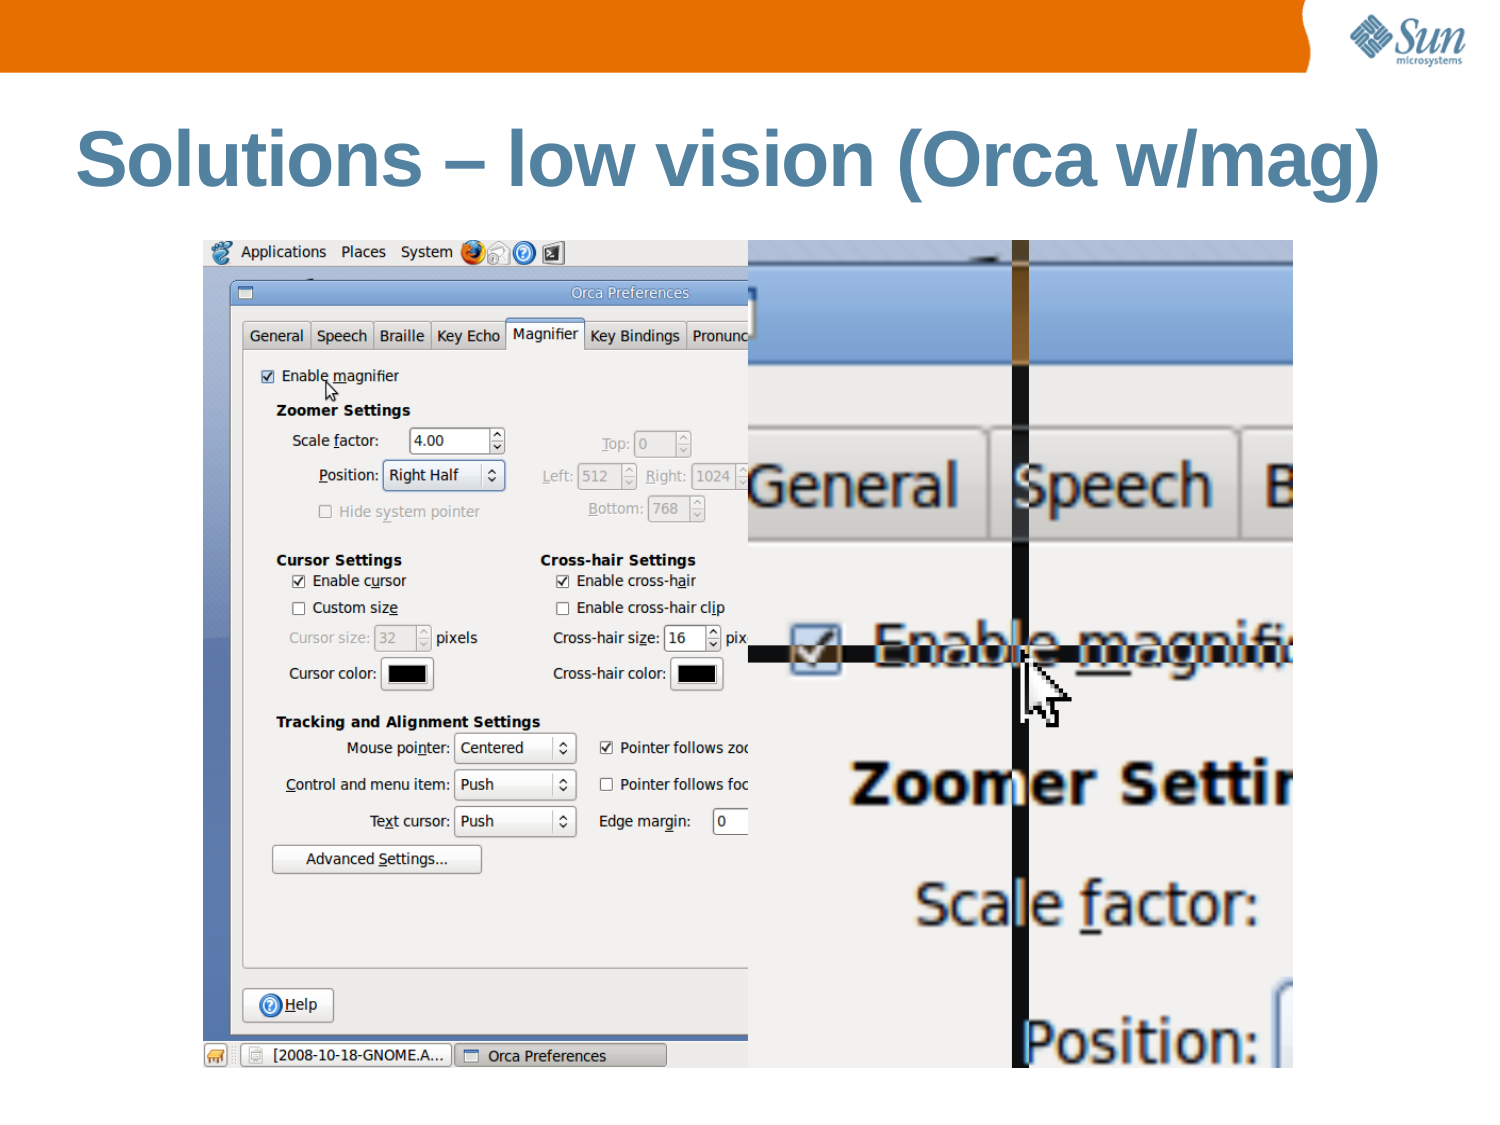

# Solutions – low vision (Orca w/mag)